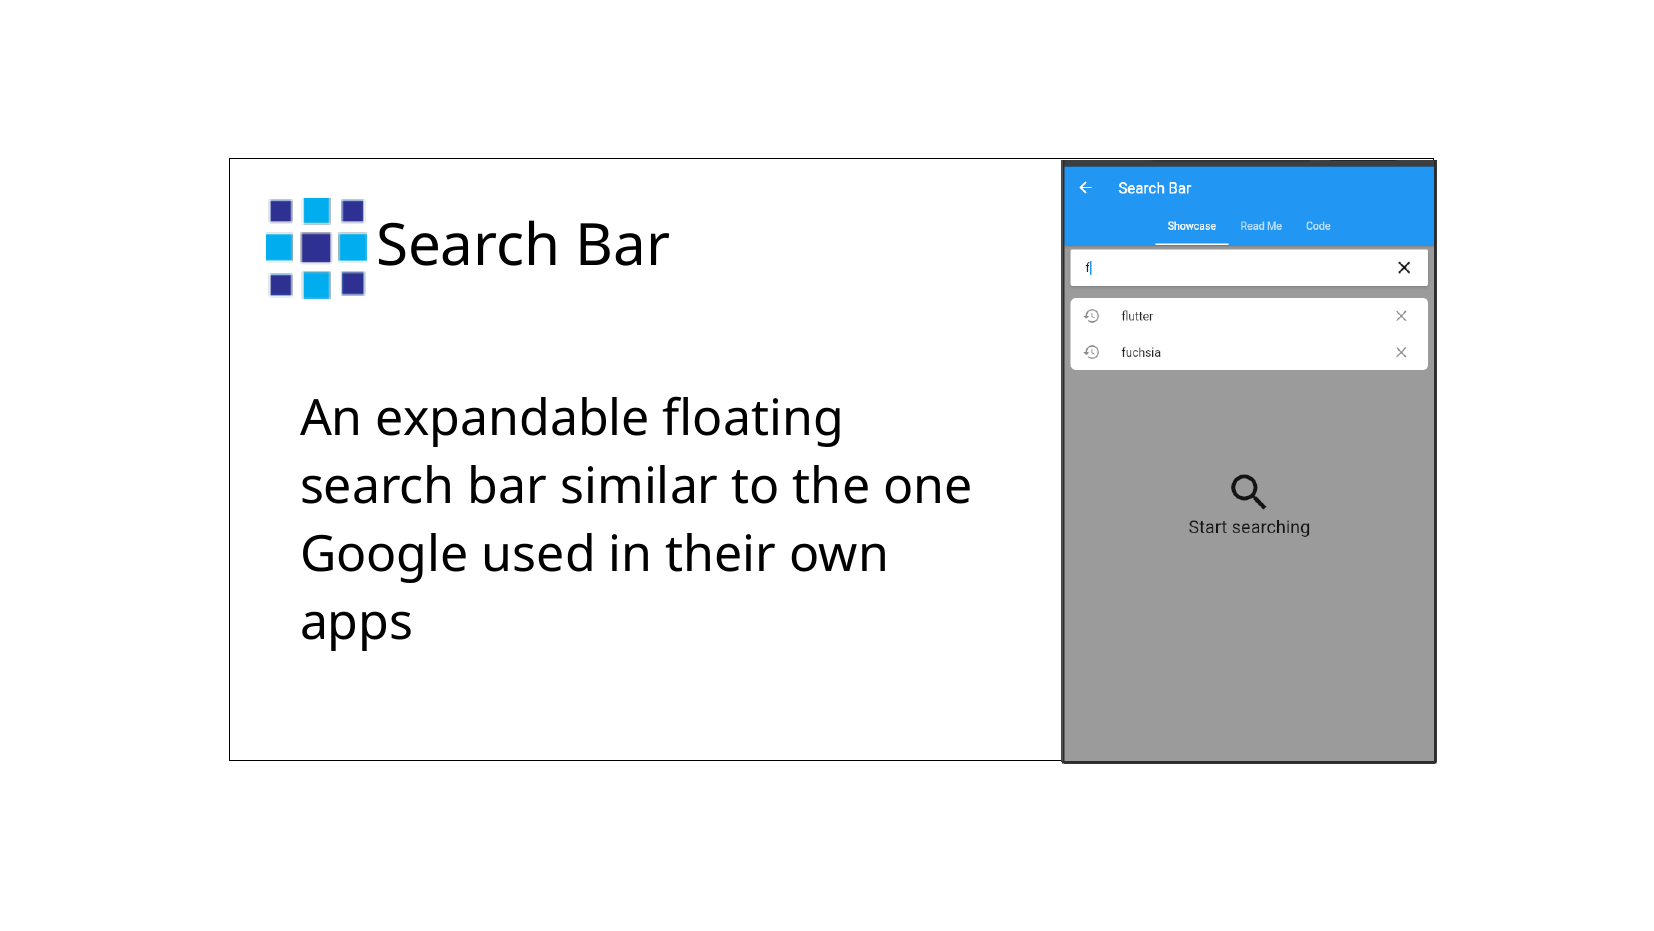

# Search Bar
An expandable floating search bar similar to the one Google used in their own apps